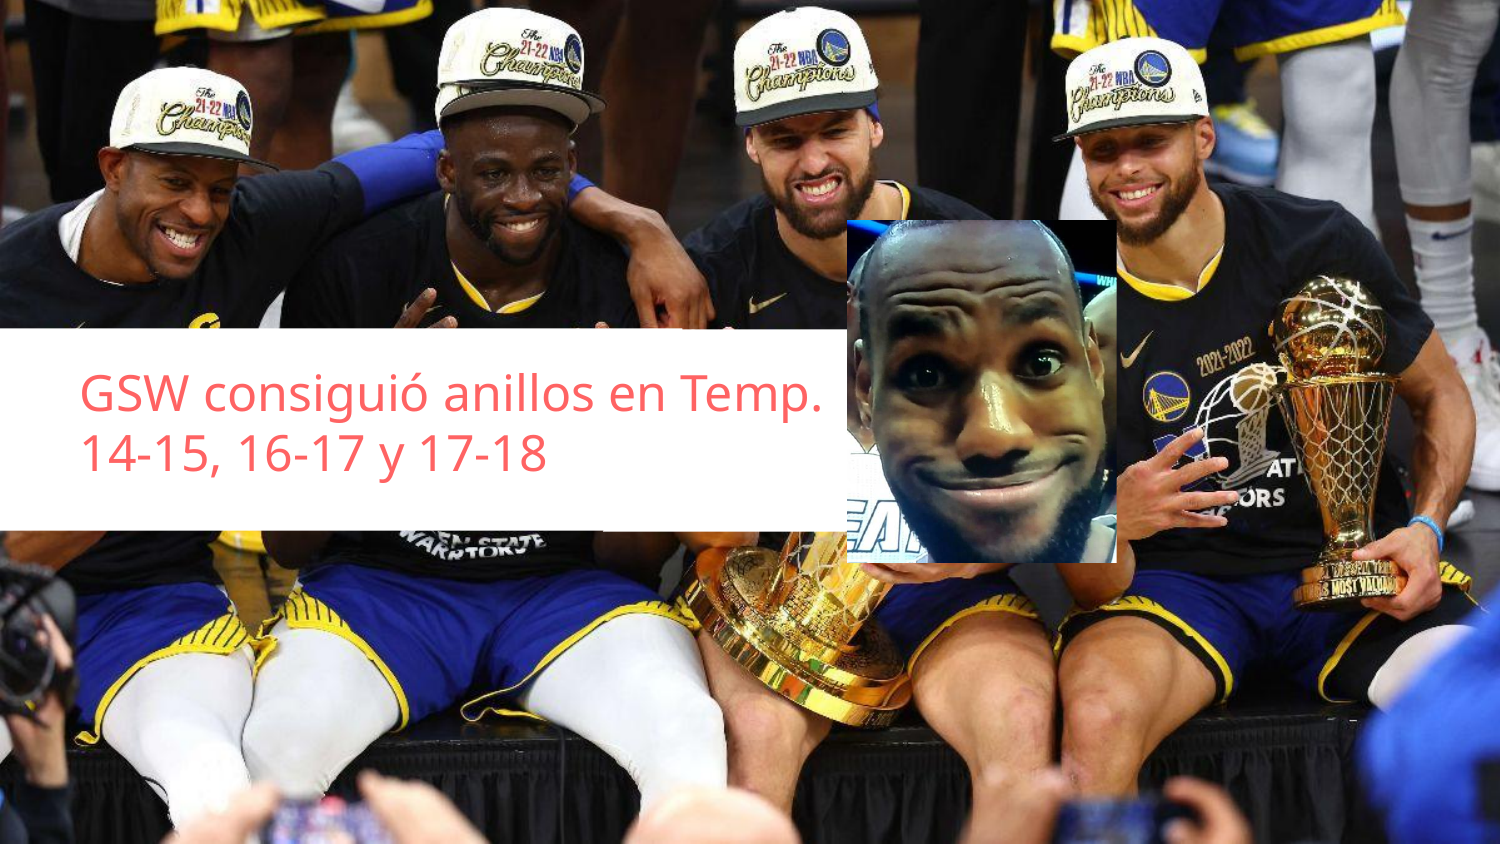

# GSW consiguió anillos en Temp. 14-15, 16-17 y 17-18